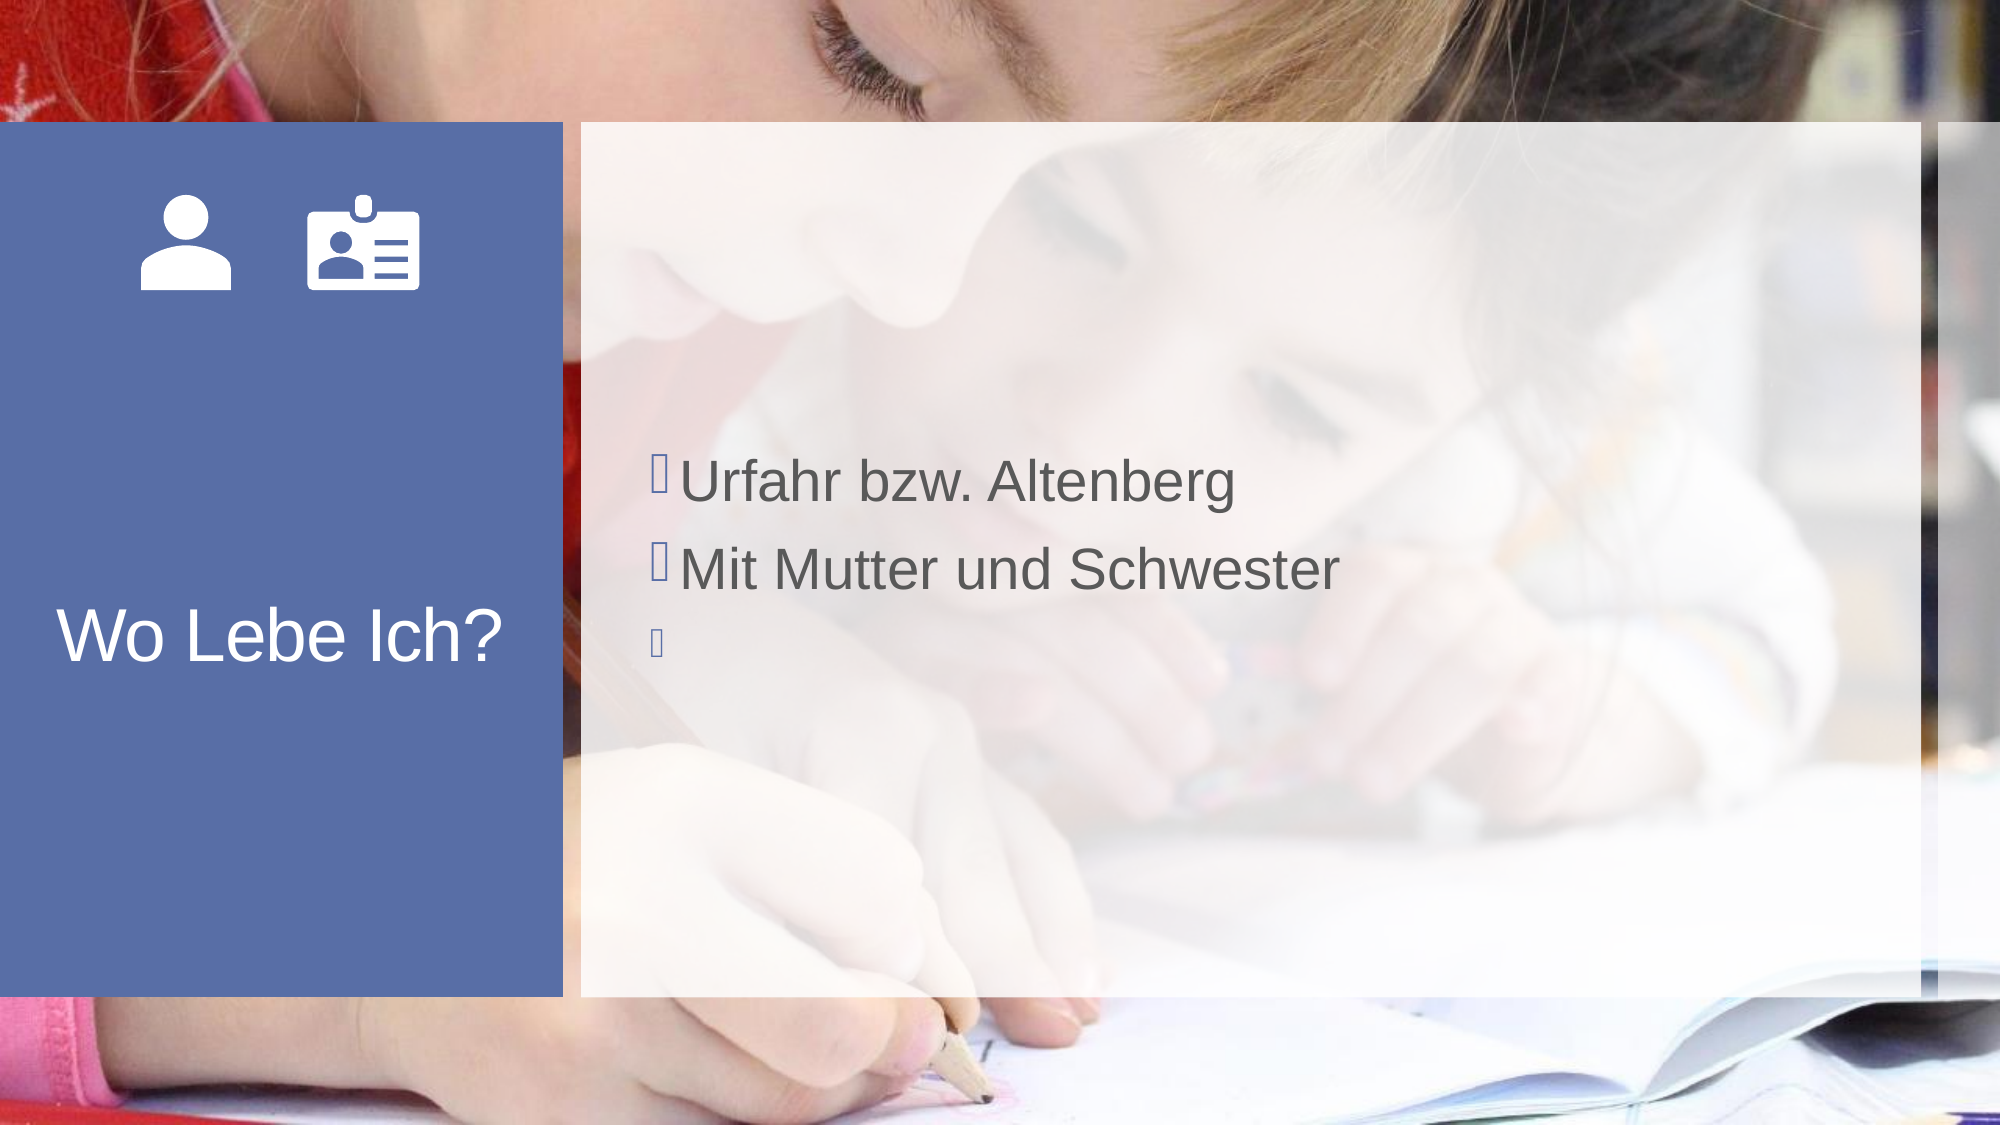

Urfahr bzw. Altenberg
Mit Mutter und Schwester
# Wo Lebe Ich?